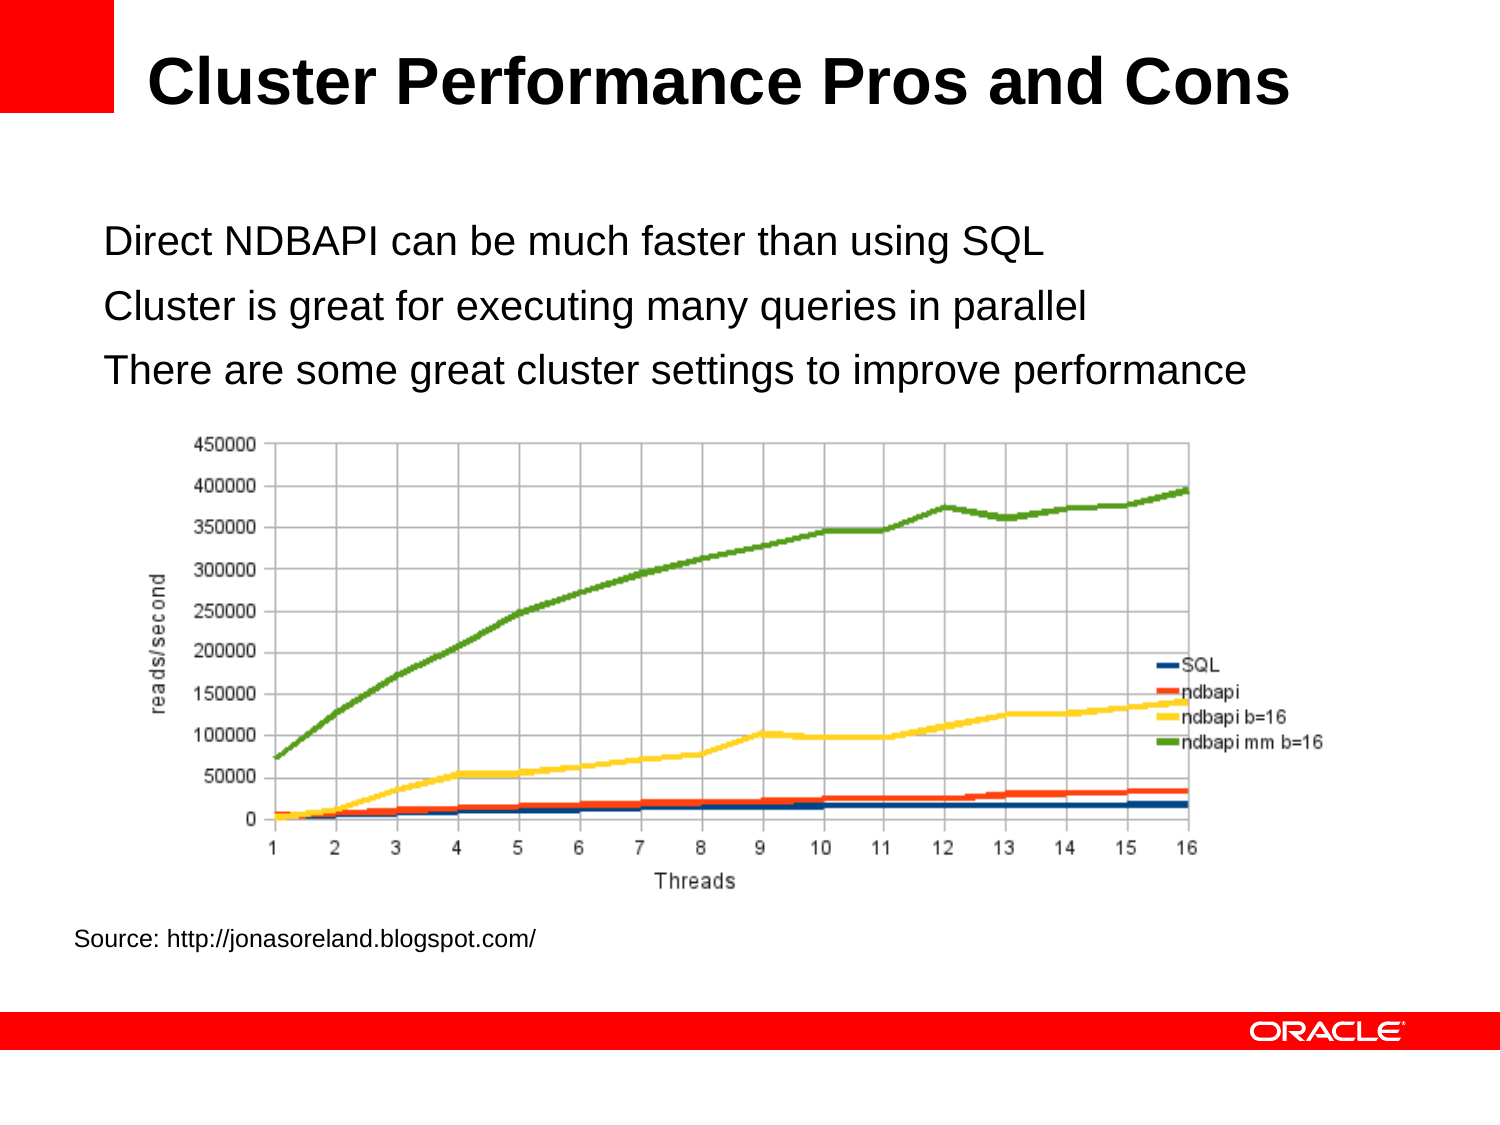

# Cluster Performance Pros and Cons
Direct NDBAPI can be much faster than using SQL
Cluster is great for executing many queries in parallel
There are some great cluster settings to improve performance
Source: http://jonasoreland.blogspot.com/